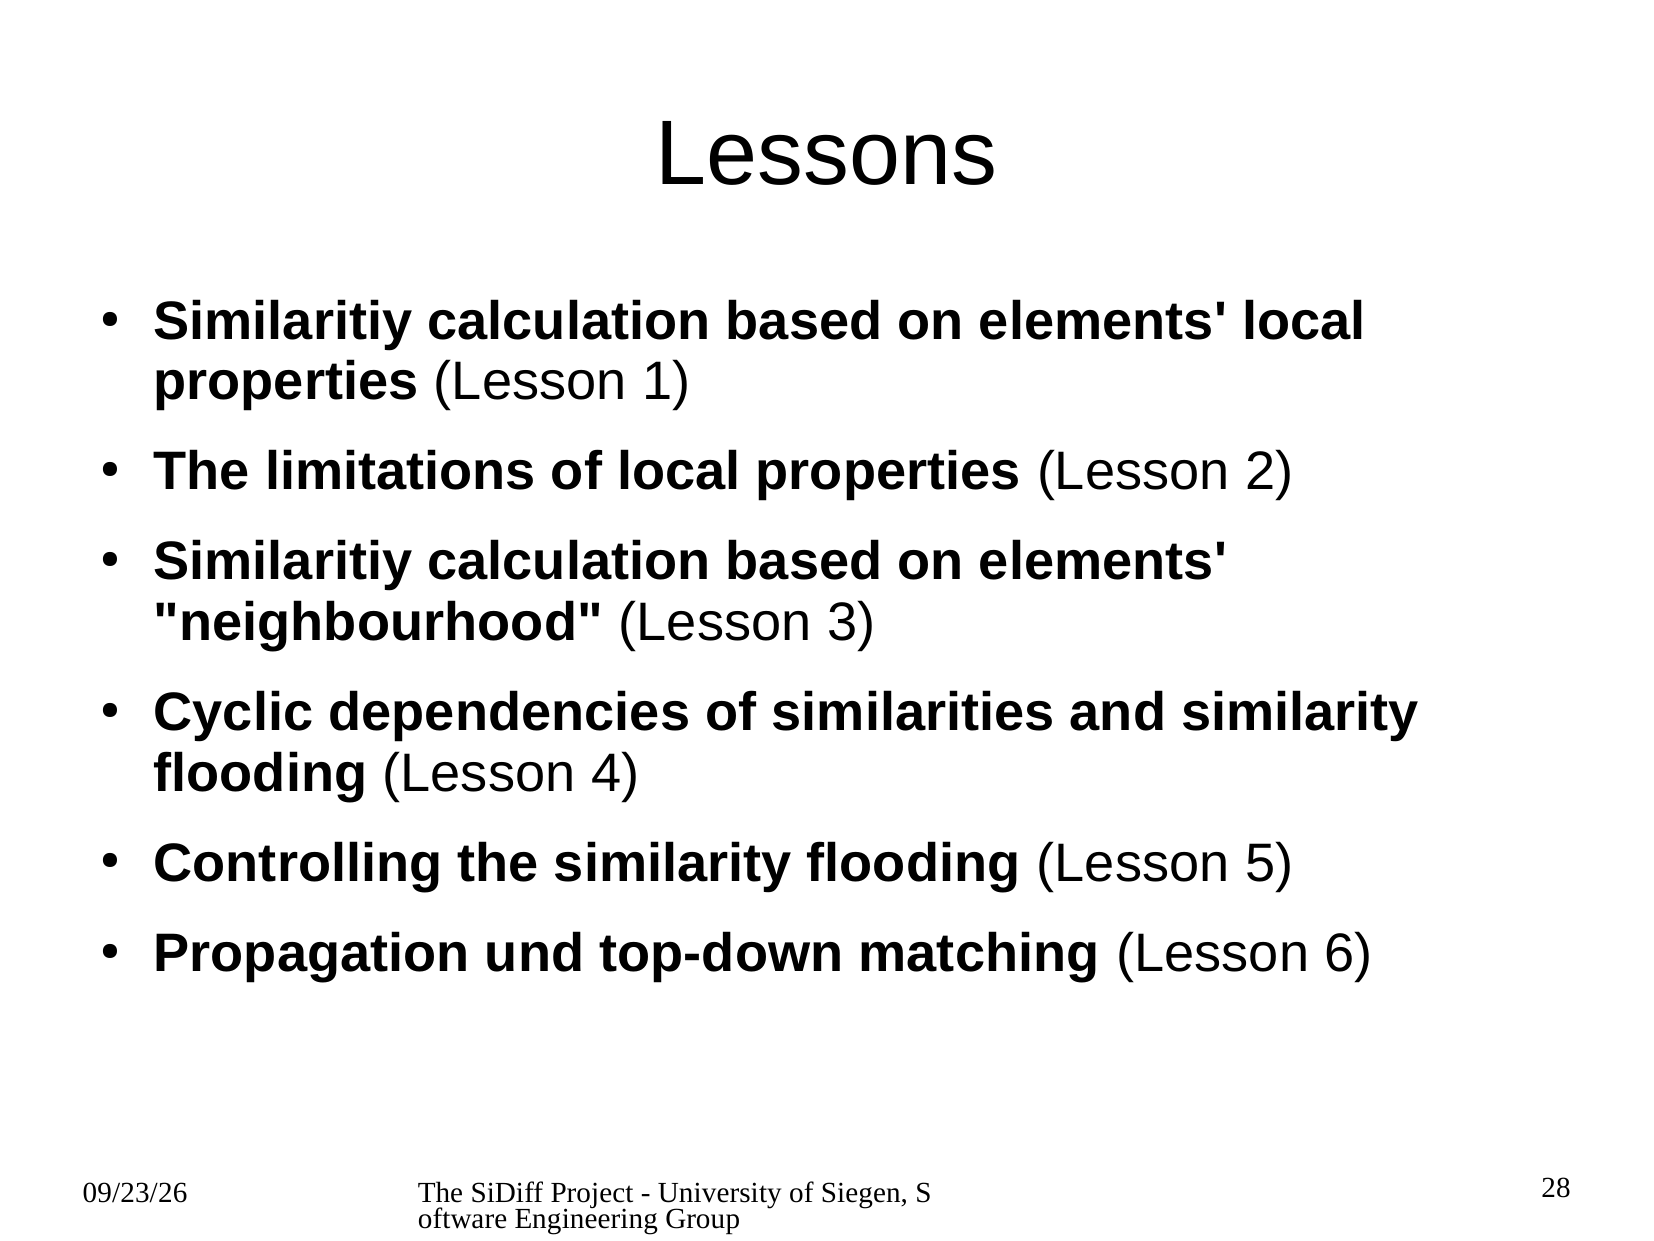

# Lessons
Similaritiy calculation based on elements' local properties (Lesson 1)
The limitations of local properties (Lesson 2)
Similaritiy calculation based on elements' "neighbourhood" (Lesson 3)
Cyclic dependencies of similarities and similarity flooding (Lesson 4)
Controlling the similarity flooding (Lesson 5)
Propagation und top-down matching (Lesson 6)
28
The SiDiff Project - University of Siegen, Software Engineering Group